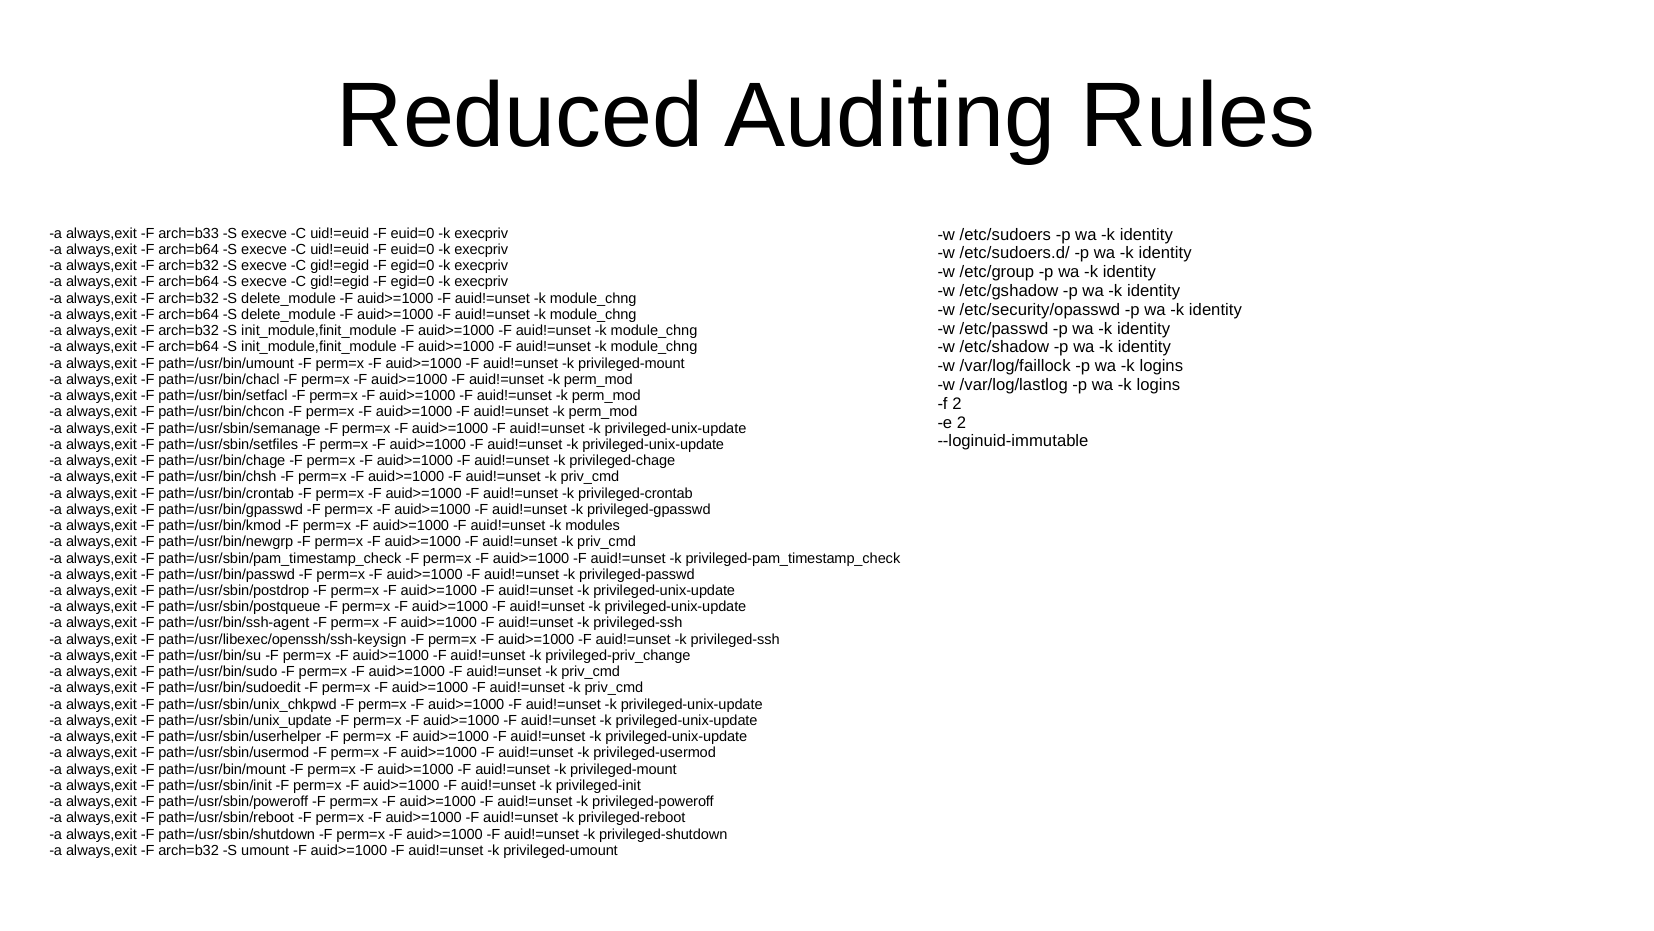

# Reduced Auditing Rules
-a always,exit -F arch=b33 -S execve -C uid!=euid -F euid=0 -k execpriv
-a always,exit -F arch=b64 -S execve -C uid!=euid -F euid=0 -k execpriv
-a always,exit -F arch=b32 -S execve -C gid!=egid -F egid=0 -k execpriv
-a always,exit -F arch=b64 -S execve -C gid!=egid -F egid=0 -k execpriv
-a always,exit -F arch=b32 -S delete_module -F auid>=1000 -F auid!=unset -k module_chng
-a always,exit -F arch=b64 -S delete_module -F auid>=1000 -F auid!=unset -k module_chng
-a always,exit -F arch=b32 -S init_module,finit_module -F auid>=1000 -F auid!=unset -k module_chng
-a always,exit -F arch=b64 -S init_module,finit_module -F auid>=1000 -F auid!=unset -k module_chng
-a always,exit -F path=/usr/bin/umount -F perm=x -F auid>=1000 -F auid!=unset -k privileged-mount
-a always,exit -F path=/usr/bin/chacl -F perm=x -F auid>=1000 -F auid!=unset -k perm_mod
-a always,exit -F path=/usr/bin/setfacl -F perm=x -F auid>=1000 -F auid!=unset -k perm_mod
-a always,exit -F path=/usr/bin/chcon -F perm=x -F auid>=1000 -F auid!=unset -k perm_mod
-a always,exit -F path=/usr/sbin/semanage -F perm=x -F auid>=1000 -F auid!=unset -k privileged-unix-update
-a always,exit -F path=/usr/sbin/setfiles -F perm=x -F auid>=1000 -F auid!=unset -k privileged-unix-update
-a always,exit -F path=/usr/bin/chage -F perm=x -F auid>=1000 -F auid!=unset -k privileged-chage
-a always,exit -F path=/usr/bin/chsh -F perm=x -F auid>=1000 -F auid!=unset -k priv_cmd
-a always,exit -F path=/usr/bin/crontab -F perm=x -F auid>=1000 -F auid!=unset -k privileged-crontab
-a always,exit -F path=/usr/bin/gpasswd -F perm=x -F auid>=1000 -F auid!=unset -k privileged-gpasswd
-a always,exit -F path=/usr/bin/kmod -F perm=x -F auid>=1000 -F auid!=unset -k modules
-a always,exit -F path=/usr/bin/newgrp -F perm=x -F auid>=1000 -F auid!=unset -k priv_cmd
-a always,exit -F path=/usr/sbin/pam_timestamp_check -F perm=x -F auid>=1000 -F auid!=unset -k privileged-pam_timestamp_check
-a always,exit -F path=/usr/bin/passwd -F perm=x -F auid>=1000 -F auid!=unset -k privileged-passwd
-a always,exit -F path=/usr/sbin/postdrop -F perm=x -F auid>=1000 -F auid!=unset -k privileged-unix-update
-a always,exit -F path=/usr/sbin/postqueue -F perm=x -F auid>=1000 -F auid!=unset -k privileged-unix-update
-a always,exit -F path=/usr/bin/ssh-agent -F perm=x -F auid>=1000 -F auid!=unset -k privileged-ssh
-a always,exit -F path=/usr/libexec/openssh/ssh-keysign -F perm=x -F auid>=1000 -F auid!=unset -k privileged-ssh
-a always,exit -F path=/usr/bin/su -F perm=x -F auid>=1000 -F auid!=unset -k privileged-priv_change
-a always,exit -F path=/usr/bin/sudo -F perm=x -F auid>=1000 -F auid!=unset -k priv_cmd
-a always,exit -F path=/usr/bin/sudoedit -F perm=x -F auid>=1000 -F auid!=unset -k priv_cmd
-a always,exit -F path=/usr/sbin/unix_chkpwd -F perm=x -F auid>=1000 -F auid!=unset -k privileged-unix-update
-a always,exit -F path=/usr/sbin/unix_update -F perm=x -F auid>=1000 -F auid!=unset -k privileged-unix-update
-a always,exit -F path=/usr/sbin/userhelper -F perm=x -F auid>=1000 -F auid!=unset -k privileged-unix-update
-a always,exit -F path=/usr/sbin/usermod -F perm=x -F auid>=1000 -F auid!=unset -k privileged-usermod
-a always,exit -F path=/usr/bin/mount -F perm=x -F auid>=1000 -F auid!=unset -k privileged-mount
-a always,exit -F path=/usr/sbin/init -F perm=x -F auid>=1000 -F auid!=unset -k privileged-init
-a always,exit -F path=/usr/sbin/poweroff -F perm=x -F auid>=1000 -F auid!=unset -k privileged-poweroff
-a always,exit -F path=/usr/sbin/reboot -F perm=x -F auid>=1000 -F auid!=unset -k privileged-reboot
-a always,exit -F path=/usr/sbin/shutdown -F perm=x -F auid>=1000 -F auid!=unset -k privileged-shutdown
-a always,exit -F arch=b32 -S umount -F auid>=1000 -F auid!=unset -k privileged-umount
-w /etc/sudoers -p wa -k identity
-w /etc/sudoers.d/ -p wa -k identity
-w /etc/group -p wa -k identity
-w /etc/gshadow -p wa -k identity
-w /etc/security/opasswd -p wa -k identity
-w /etc/passwd -p wa -k identity
-w /etc/shadow -p wa -k identity
-w /var/log/faillock -p wa -k logins
-w /var/log/lastlog -p wa -k logins
-f 2
-e 2
--loginuid-immutable